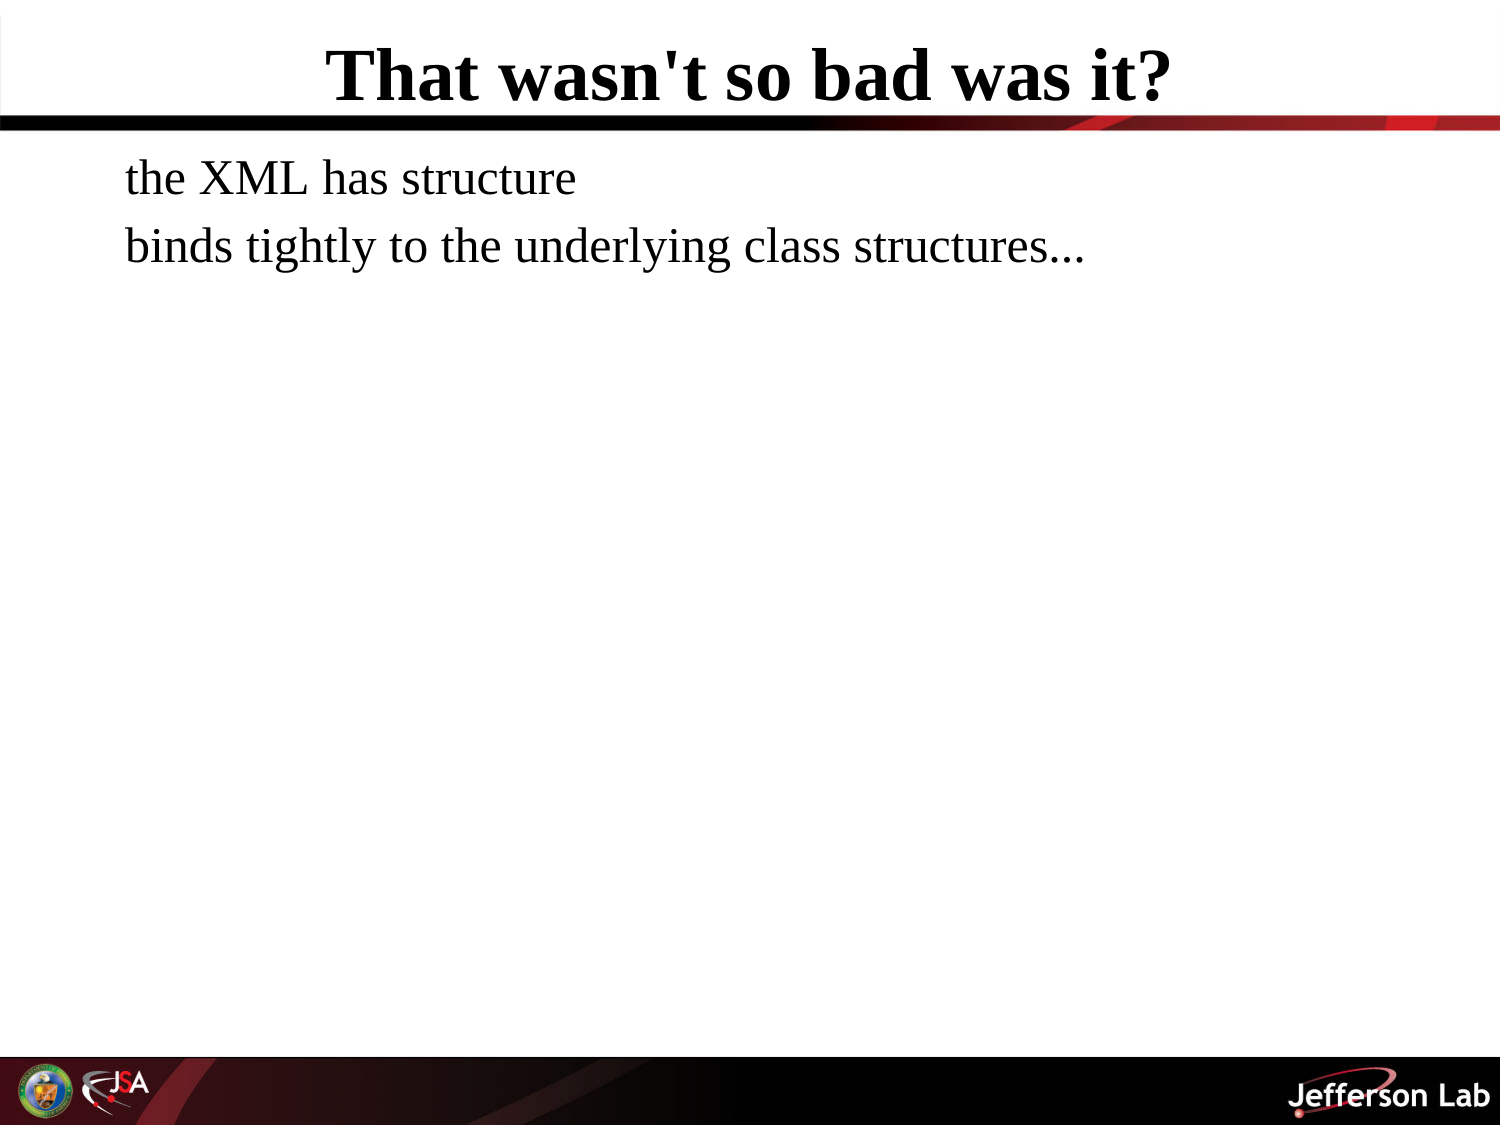

# That wasn't so bad was it?
the XML has structure
binds tightly to the underlying class structures...